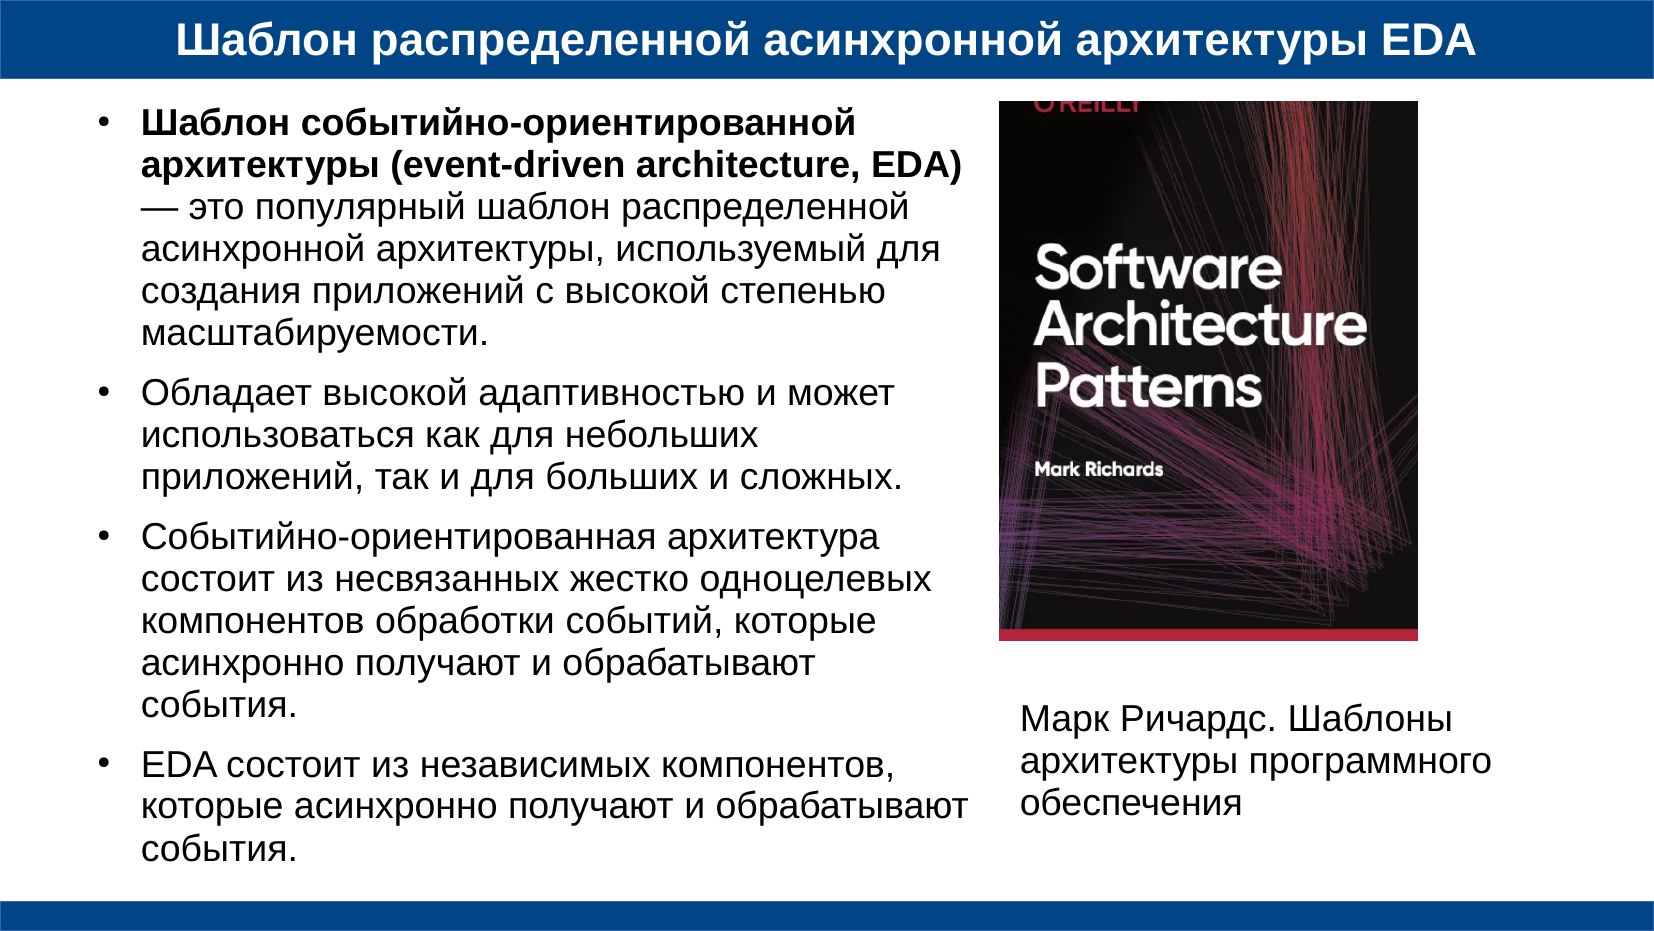

# Шаблон распределенной асинхронной архитектуры EDA
Шаблон событийно-ориентированной архитектуры (event-driven architecture, EDA) — это популярный шаблон распределенной асинхронной архитектуры, используемый для создания приложений с высокой степенью масштабируемости.
Обладает высокой адаптивностью и может использоваться как для небольших приложений, так и для больших и сложных.
Событийно-ориентированная архитектура состоит из несвязанных жестко одноцелевых компонентов обработки событий, которые асинхронно получают и обрабатывают события.
EDA состоит из независимых компонентов, которые асинхронно получают и обрабатывают события.
Марк Ричардс. Шаблоны архитектуры программного обеспечения